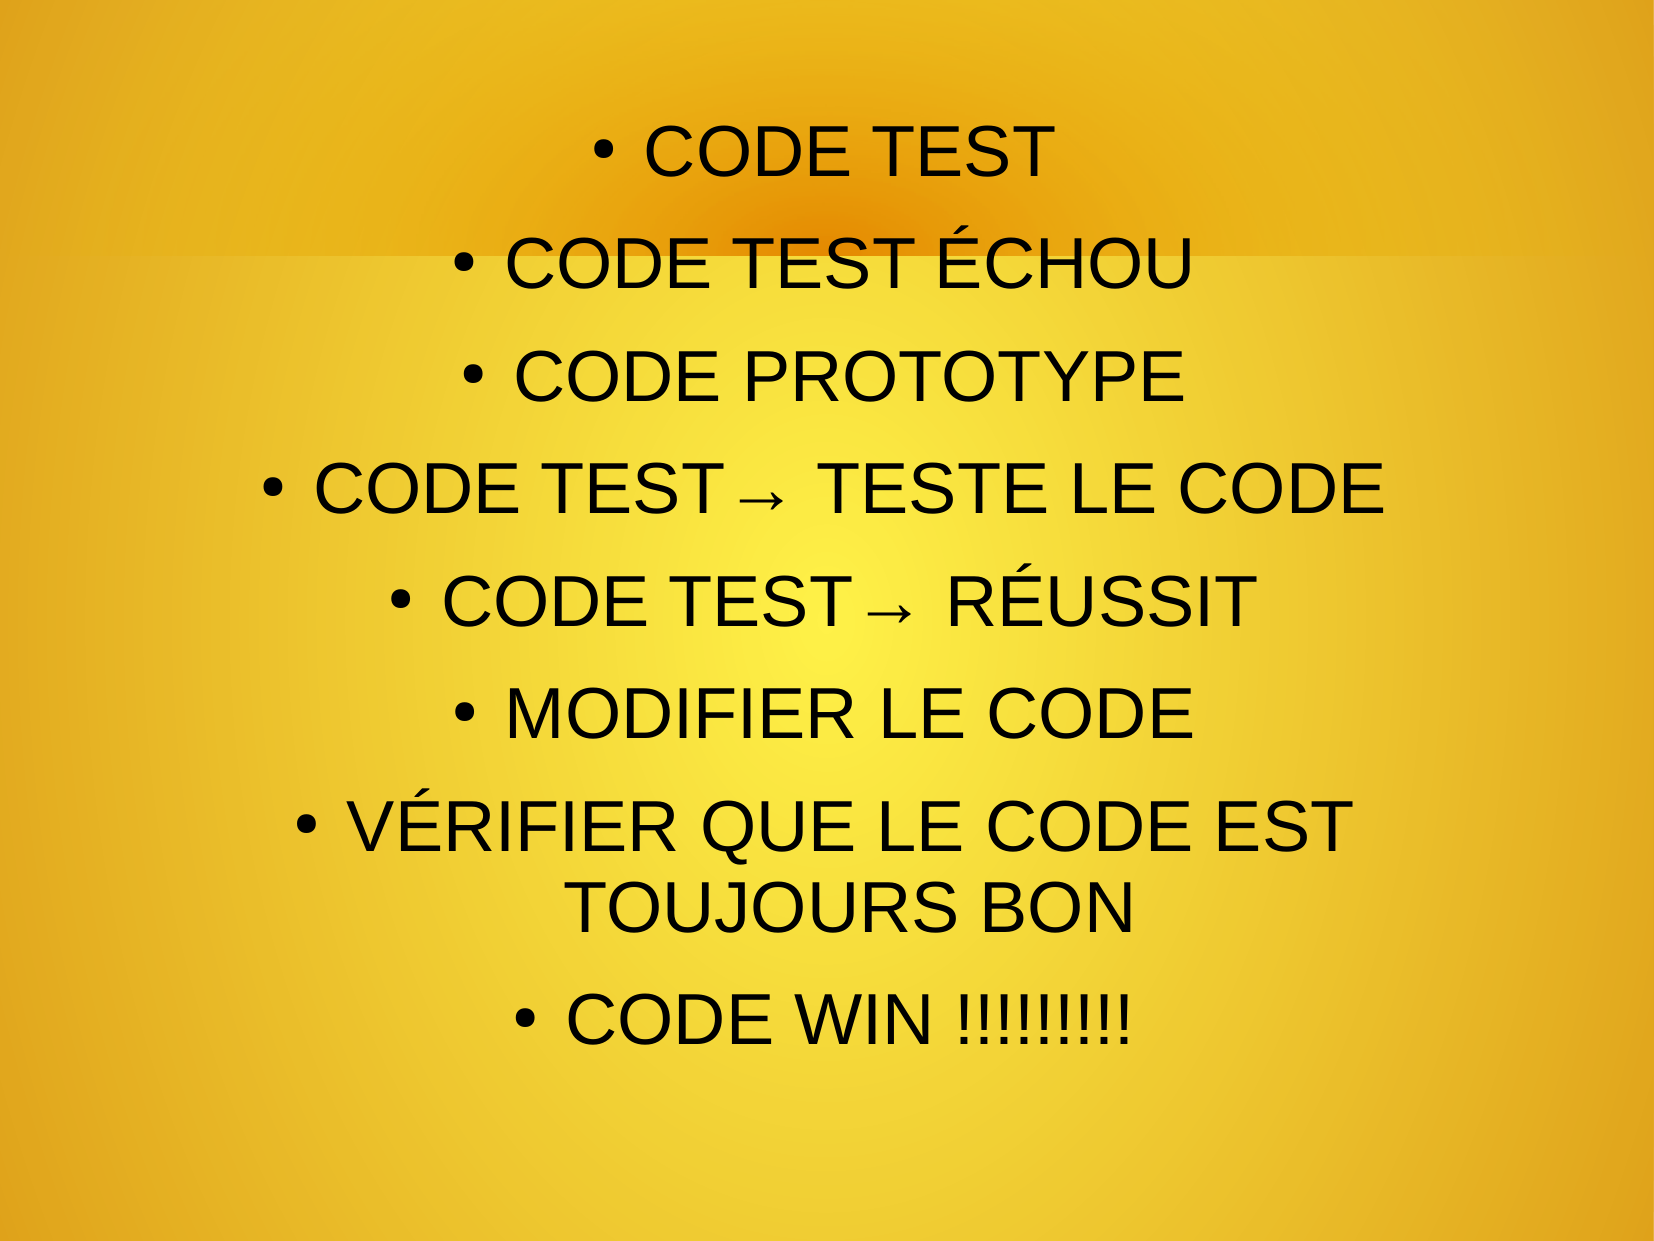

# CODE TEST
CODE TEST ÉCHOU
CODE PROTOTYPE
CODE TEST→ TESTE LE CODE
CODE TEST→ RÉUSSIT
MODIFIER LE CODE
VÉRIFIER QUE LE CODE EST TOUJOURS BON
CODE WIN !!!!!!!!!